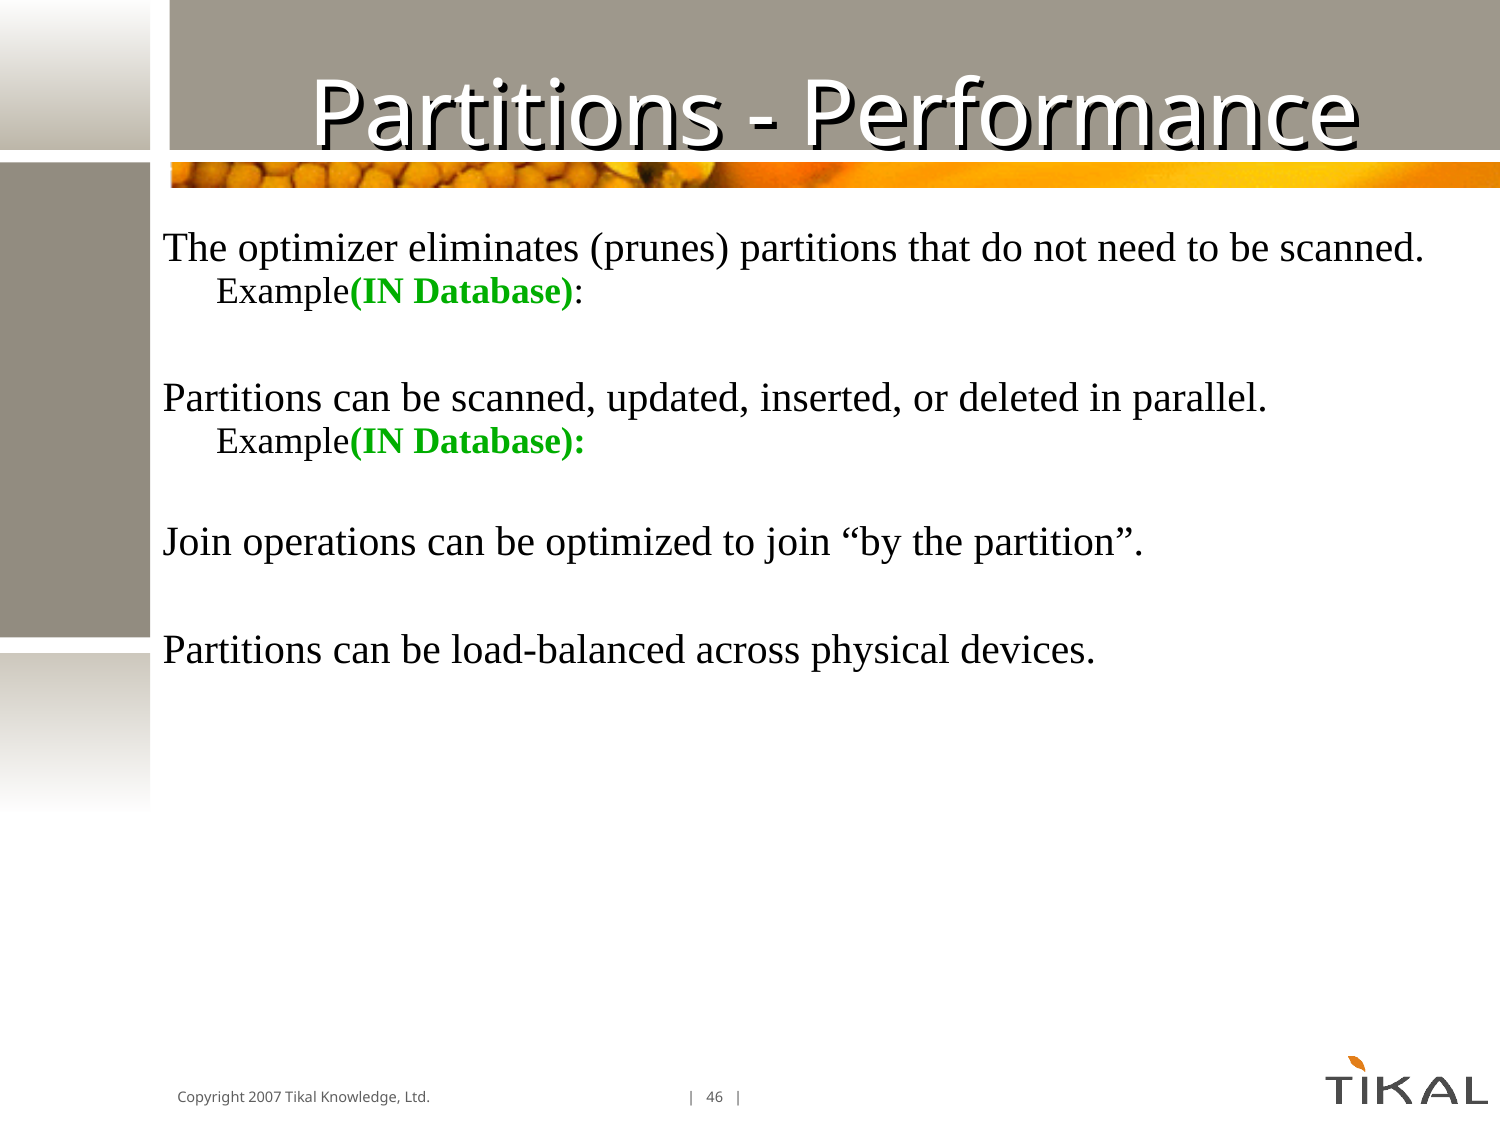

# Partitions - Performance
The optimizer eliminates (prunes) partitions that do not need to be scanned.
Example(IN Database):
Partitions can be scanned, updated, inserted, or deleted in parallel.
Example(IN Database):
Join operations can be optimized to join “by the partition”.
Partitions can be load-balanced across physical devices.